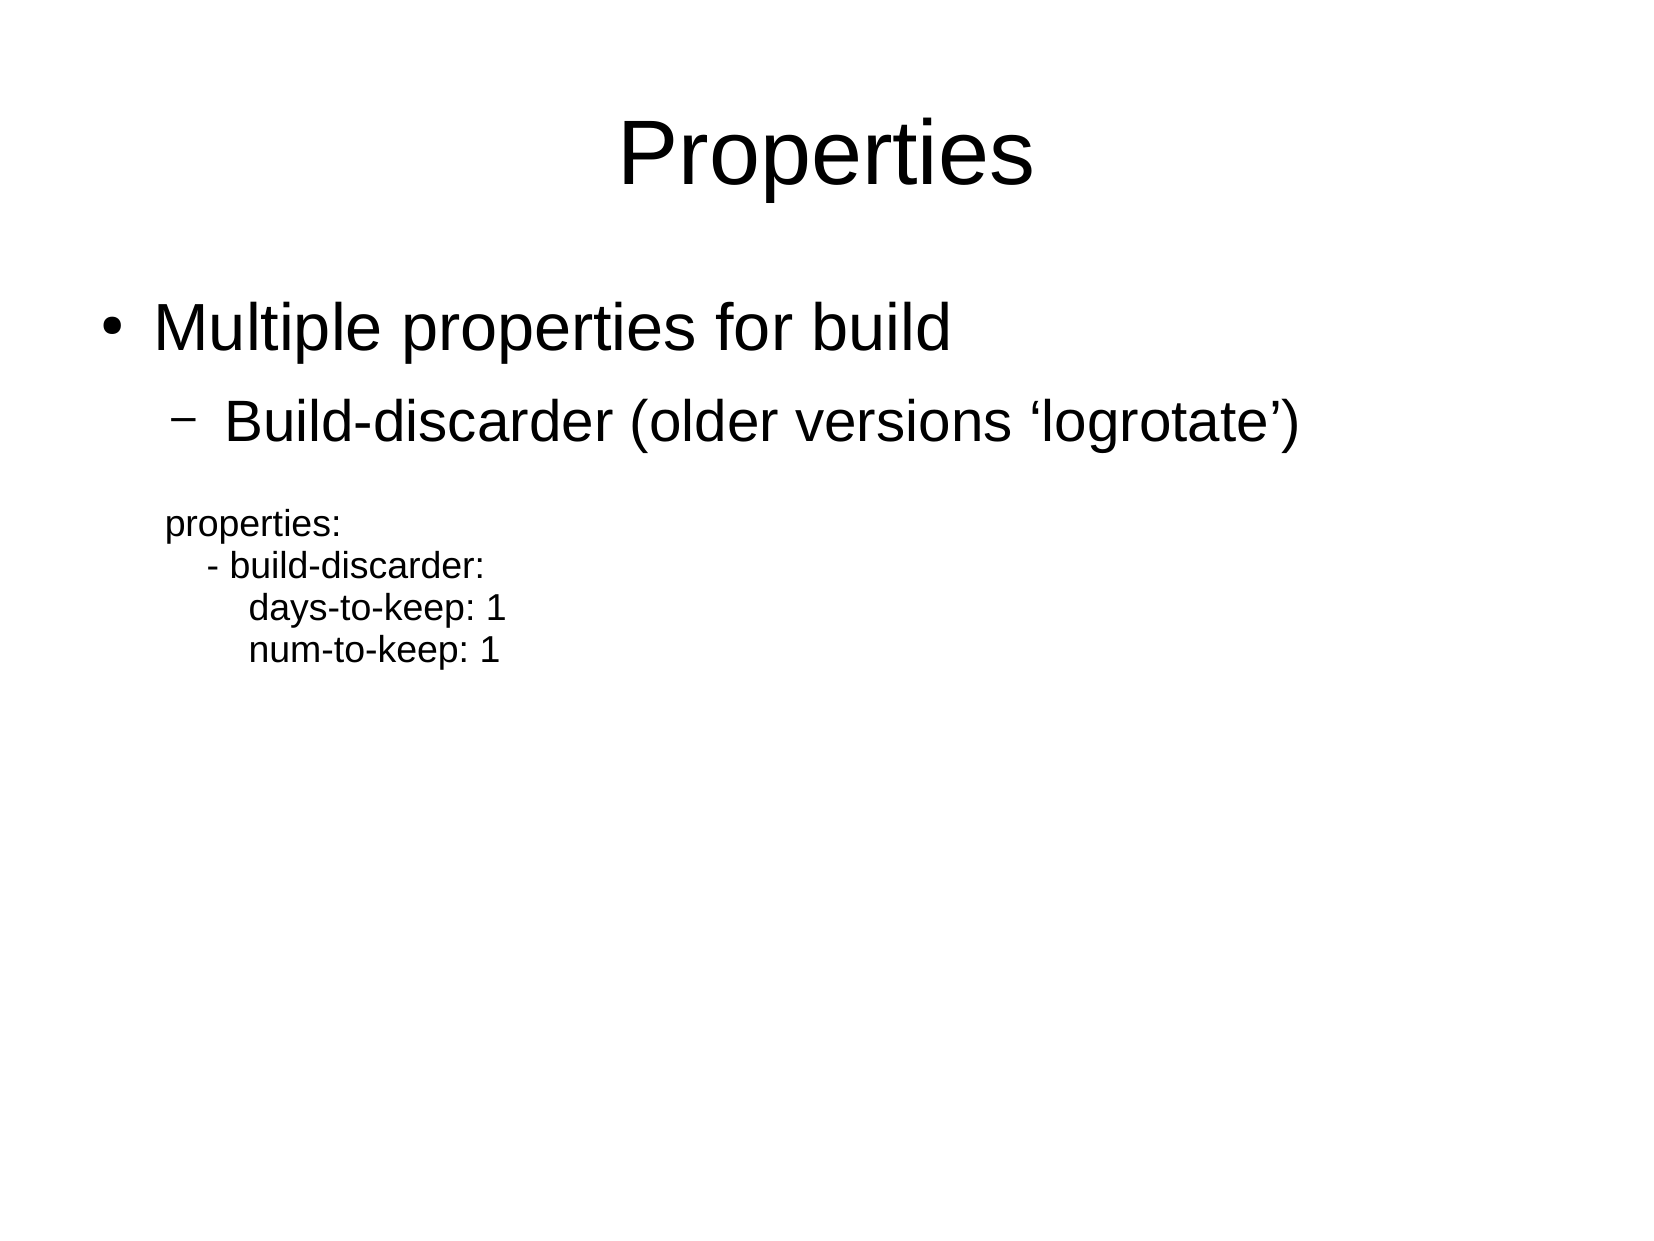

# Properties
Multiple properties for build
Build-discarder (older versions ‘logrotate’)
properties:
 - build-discarder:
 days-to-keep: 1
 num-to-keep: 1